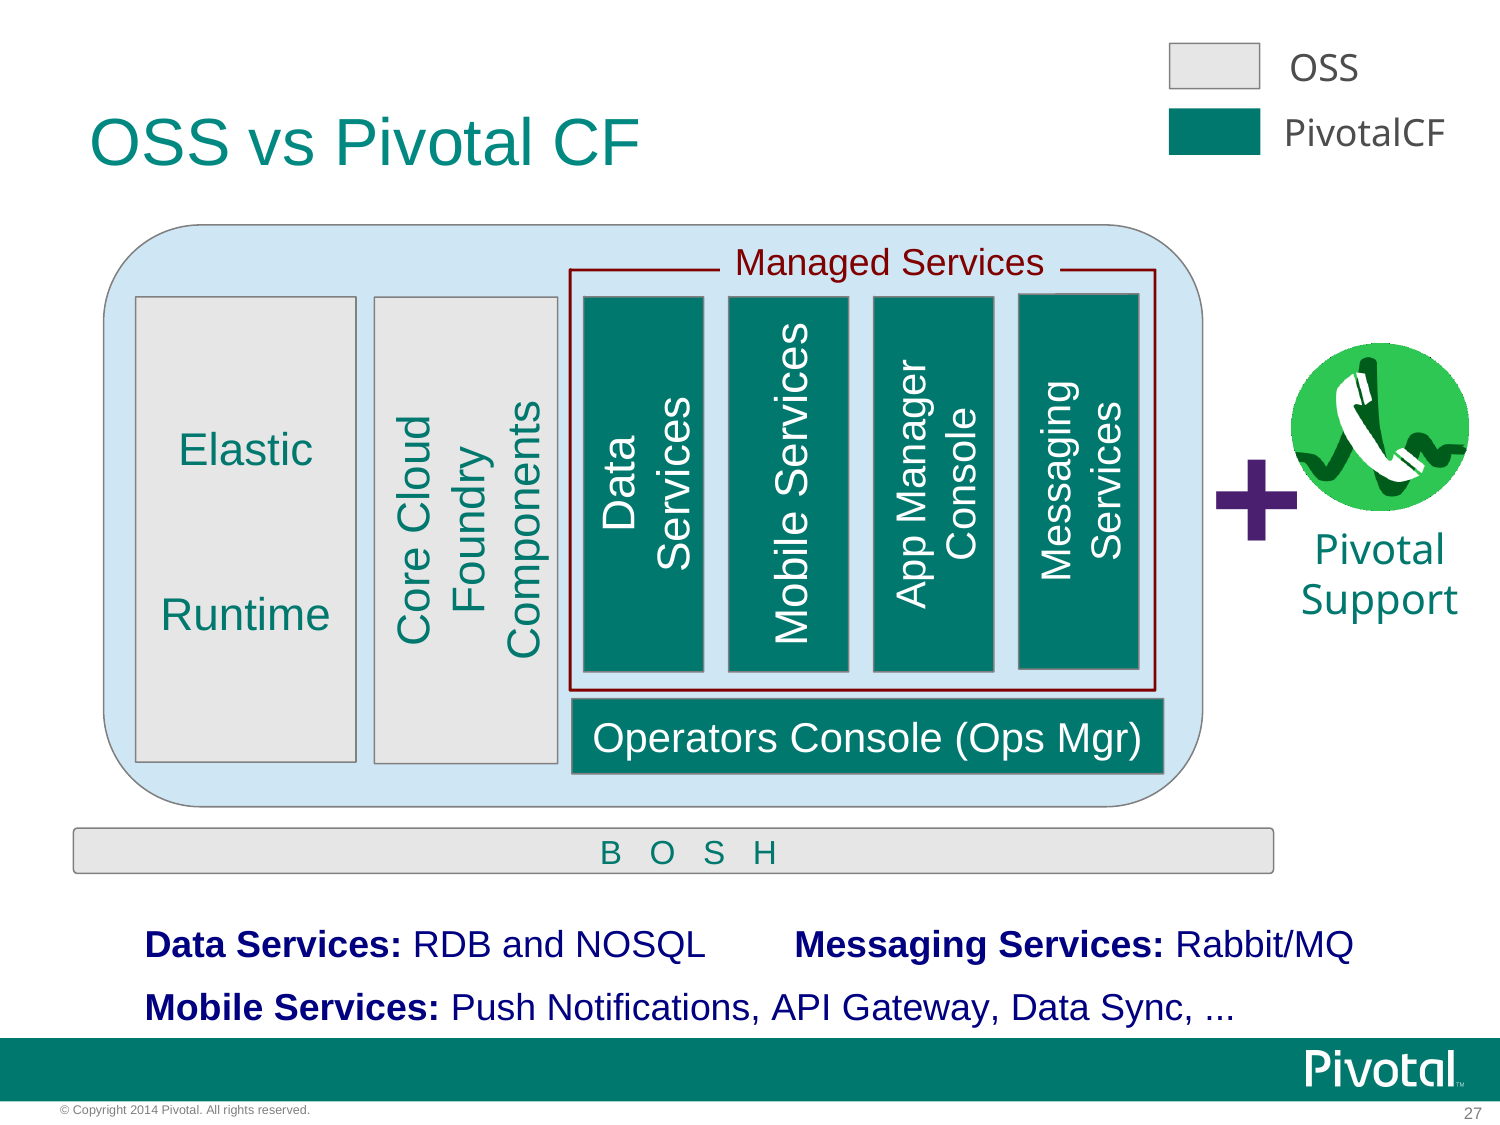

OSS
# OSS vs Pivotal CF
PivotalCF
Managed Services
Elastic
Runtime
+
Messaging
Services
Data
Services
Mobile Services
App Manager
Console
Core Cloud
Foundry Components
Pivotal
Support
Operators Console (Ops Mgr)
B O S H
Data Services: RDB and NOSQL
Messaging Services: Rabbit/MQ
Mobile Services: Push Notifications, API Gateway, Data Sync, ...